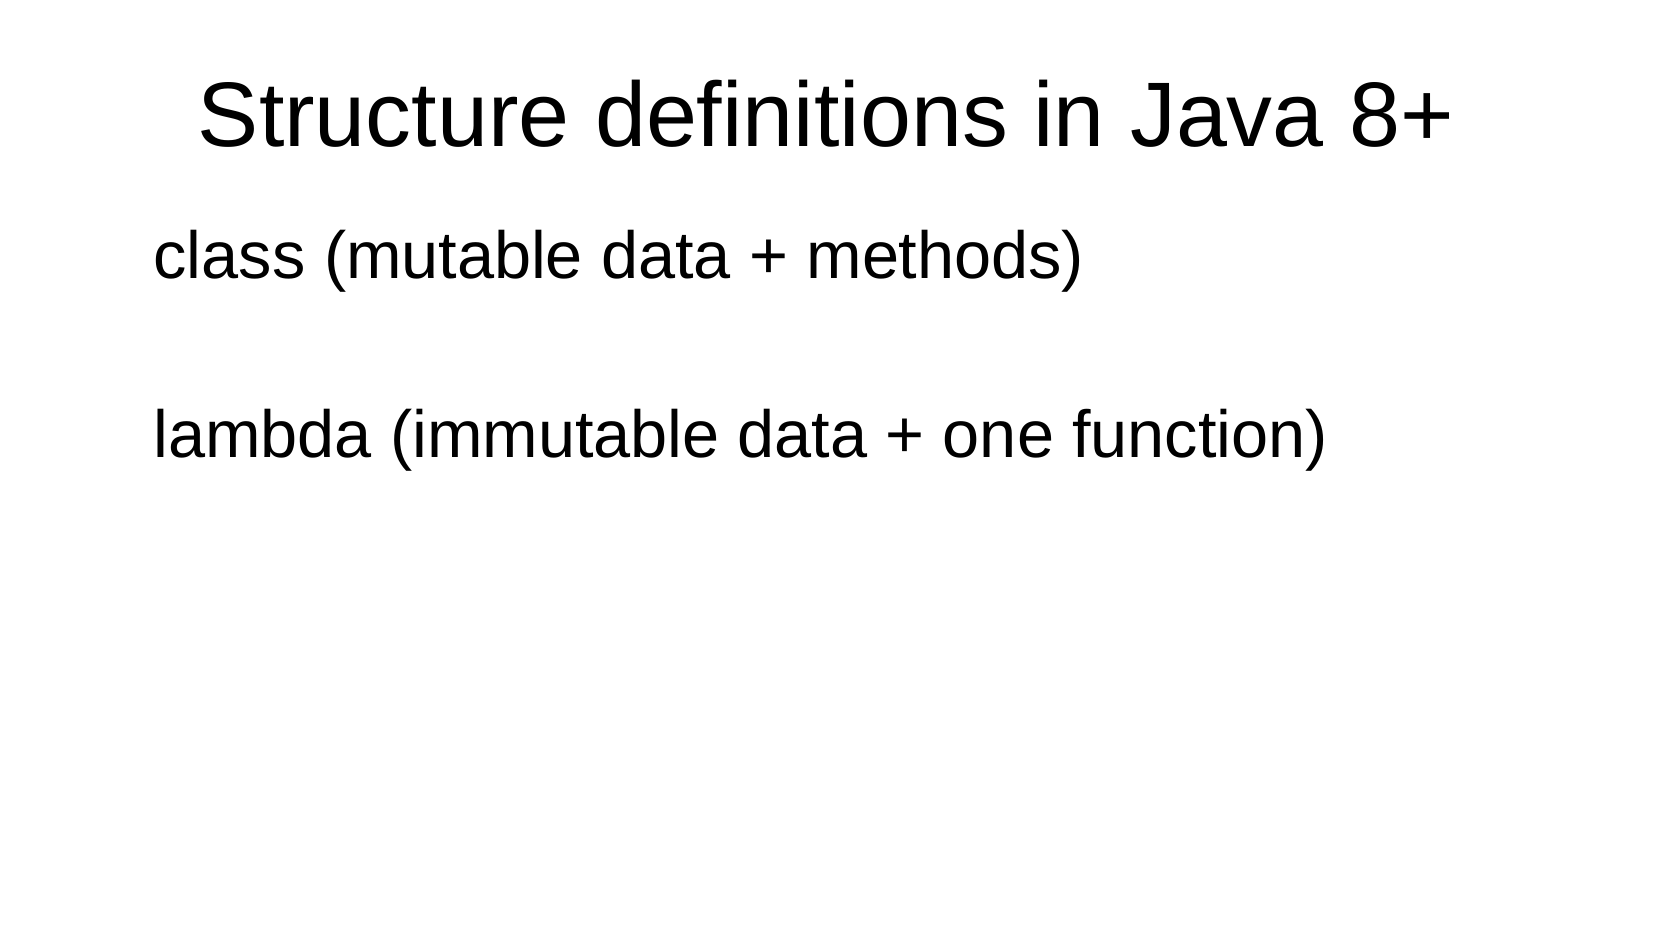

# Structure definitions in Java 8+
class (mutable data + methods)
lambda (immutable data + one function)